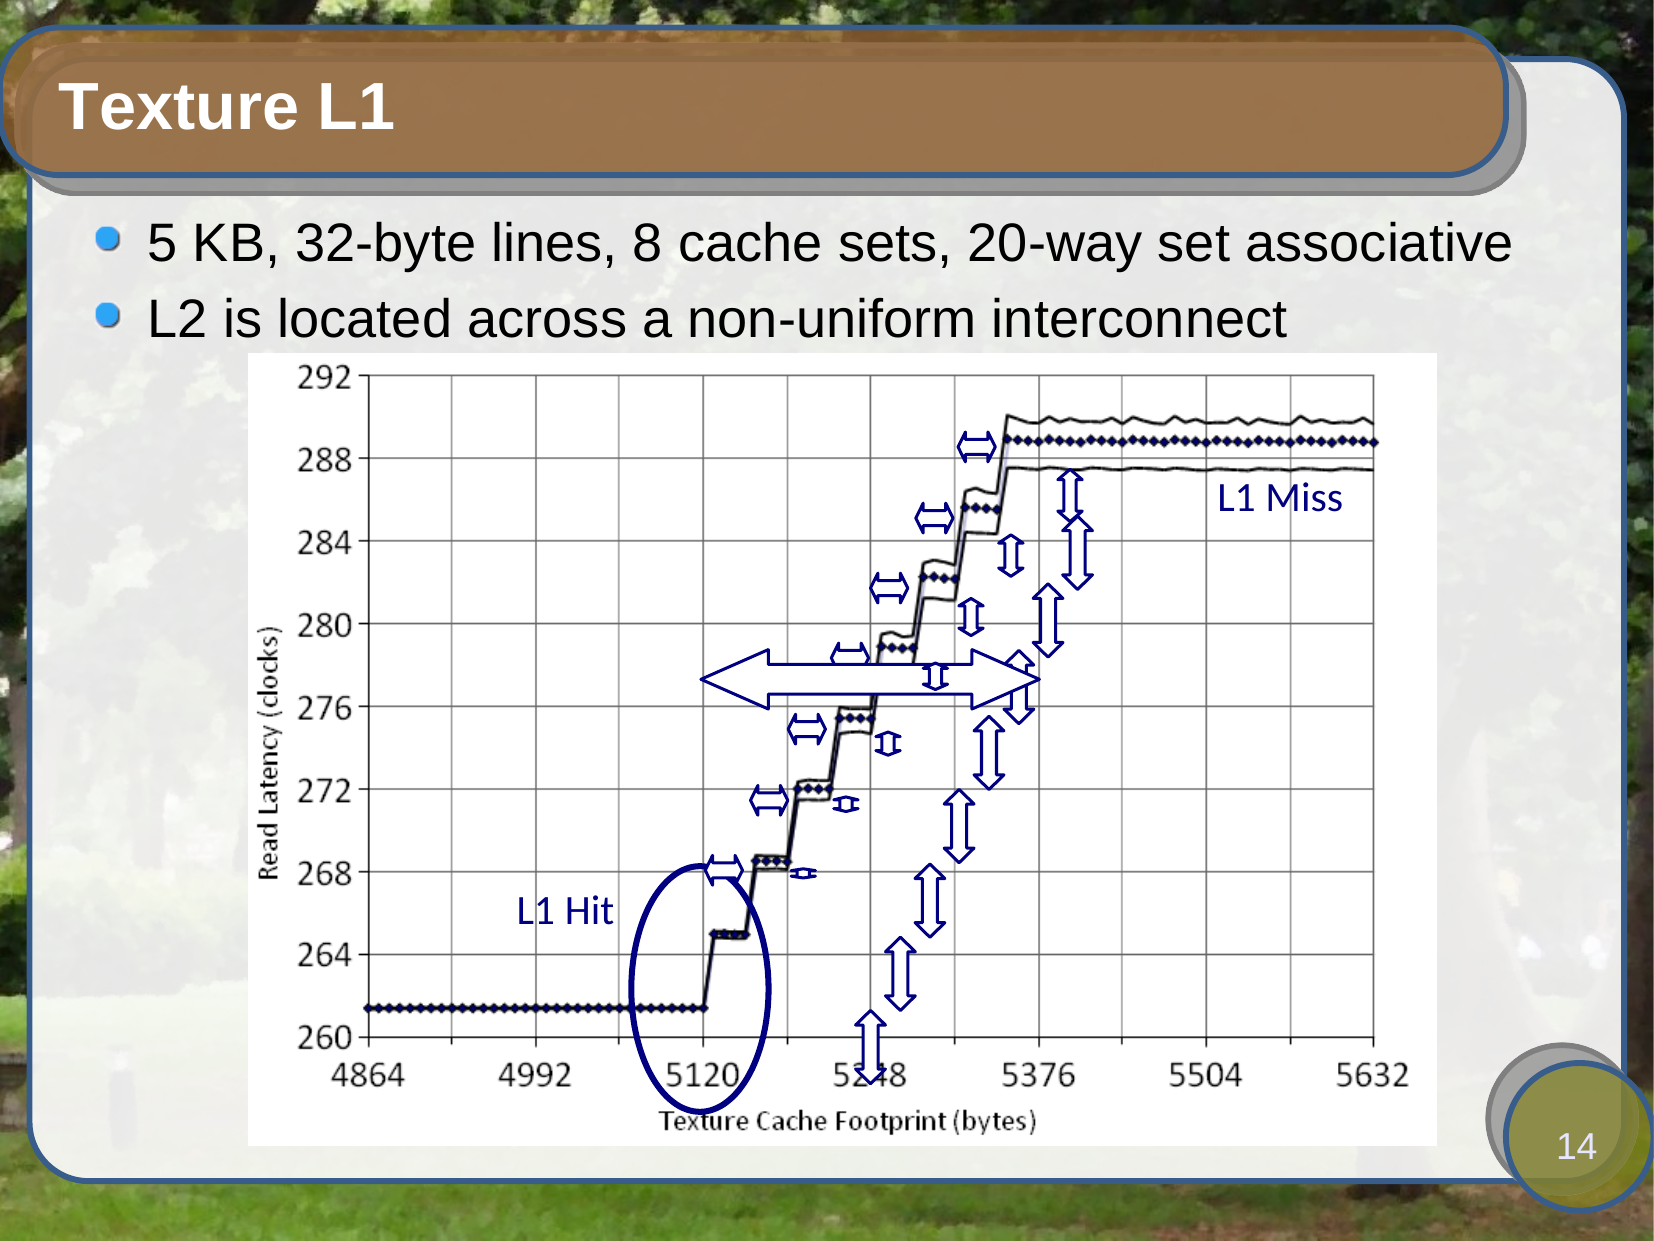

# Texture L1
5 KB, 32-byte lines, 8 cache sets, 20-way set associative
L2 is located across a non-uniform interconnect
L1 Miss
L1 Hit